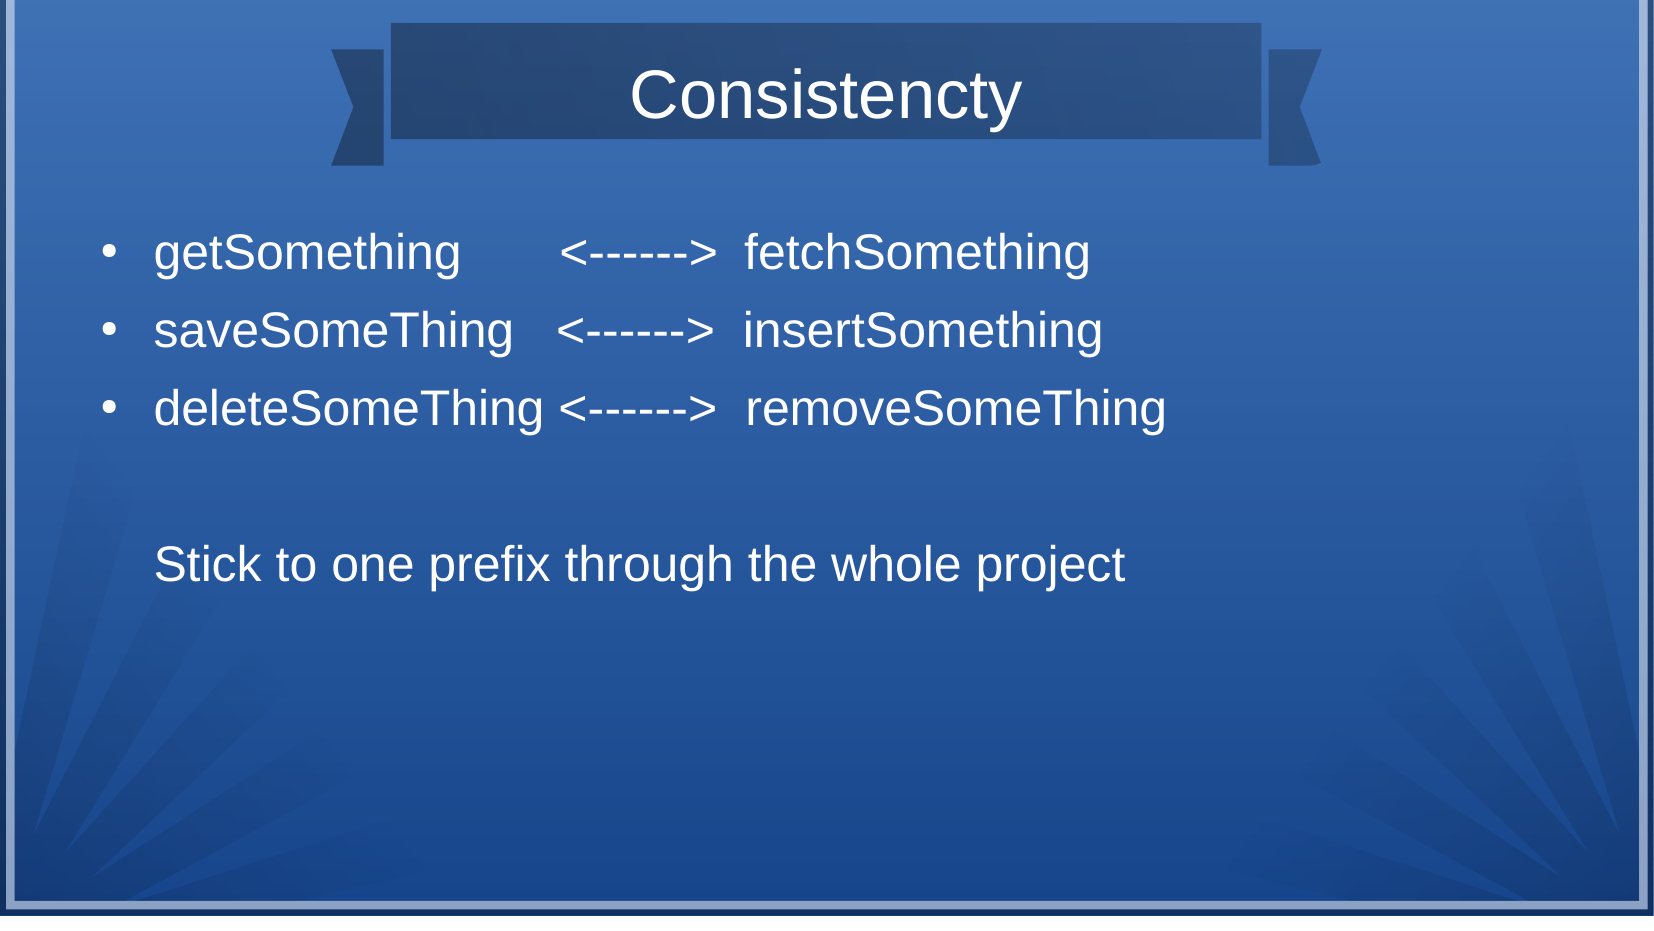

# Consistencty
getSomething <------> 	fetchSomething
saveSomeThing <------> insertSomething
deleteSomeThing <------> removeSomeThing
Stick to one prefix through the whole project